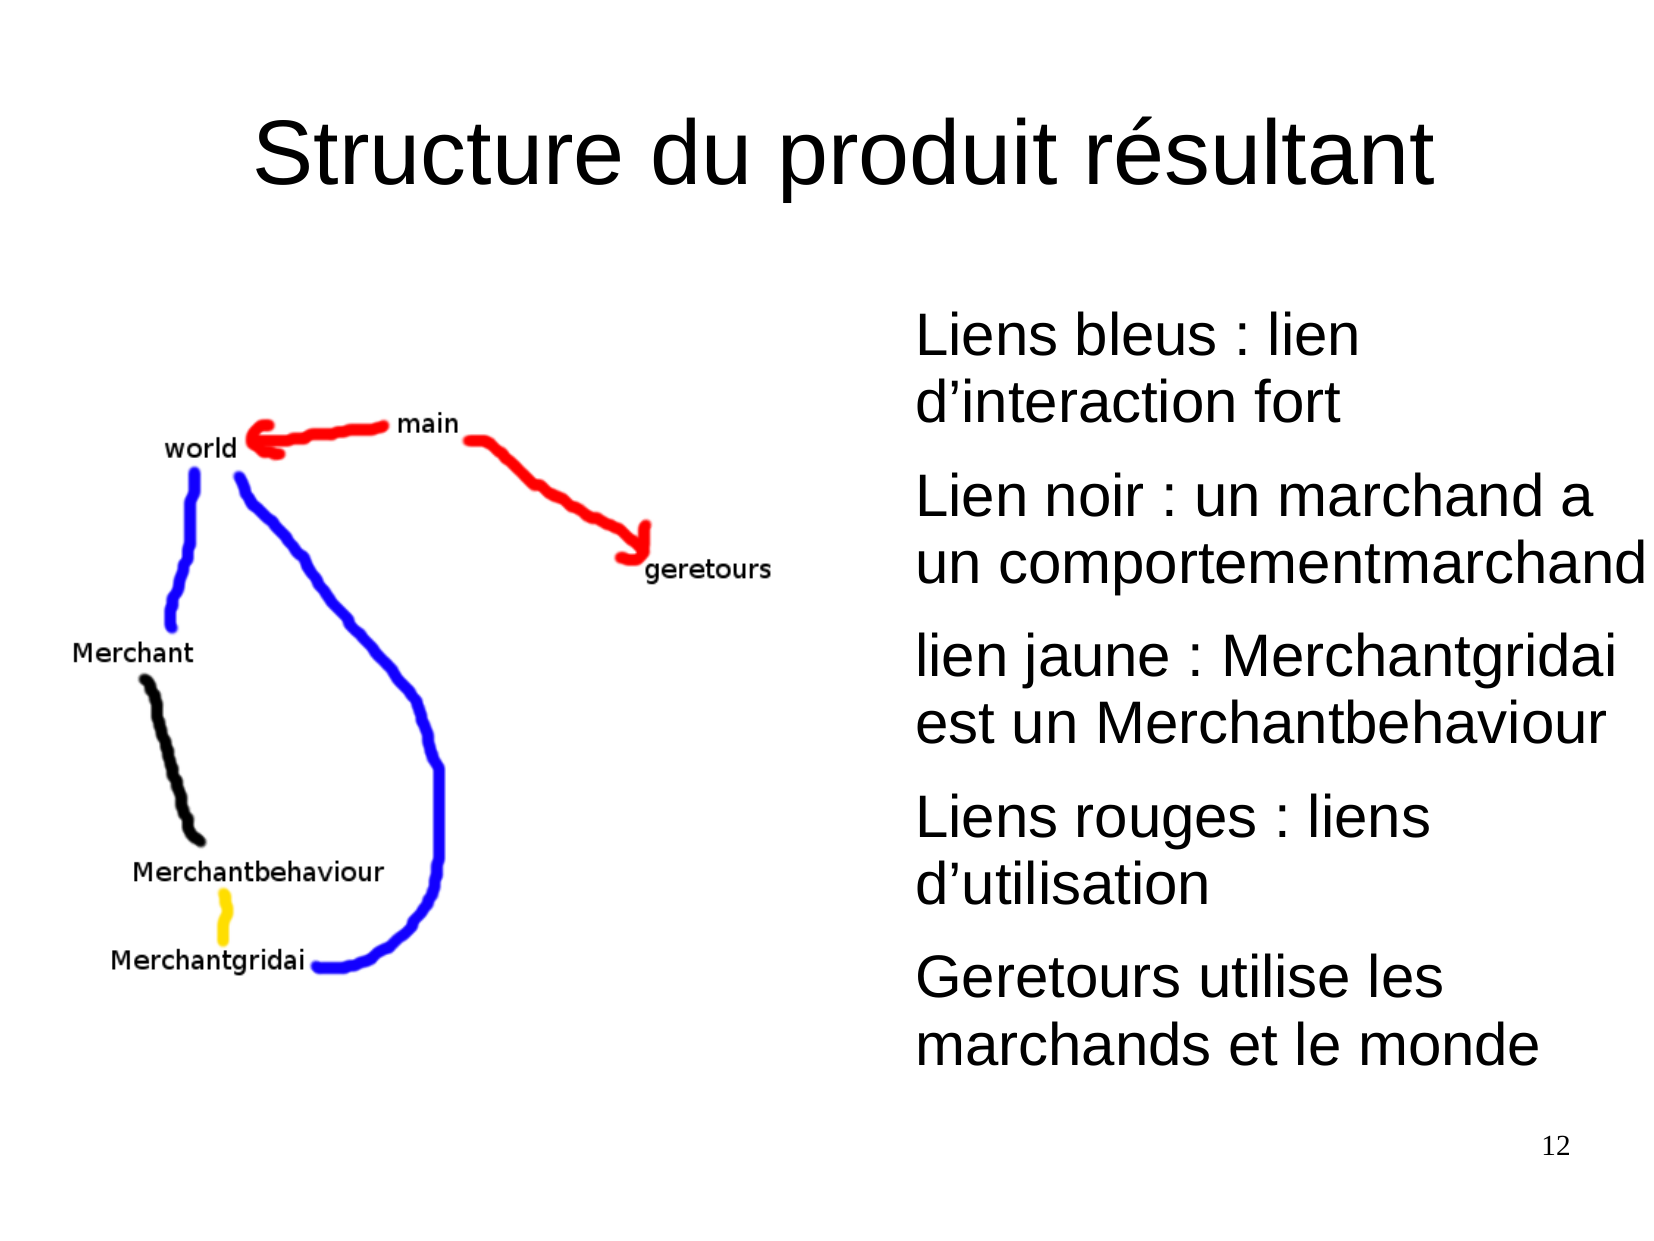

# Structure du produit résultant
Liens bleus : lien d’interaction fort
Lien noir : un marchand a un comportementmarchand
lien jaune : Merchantgridai est un Merchantbehaviour
Liens rouges : liens d’utilisation
Geretours utilise les marchands et le monde
12